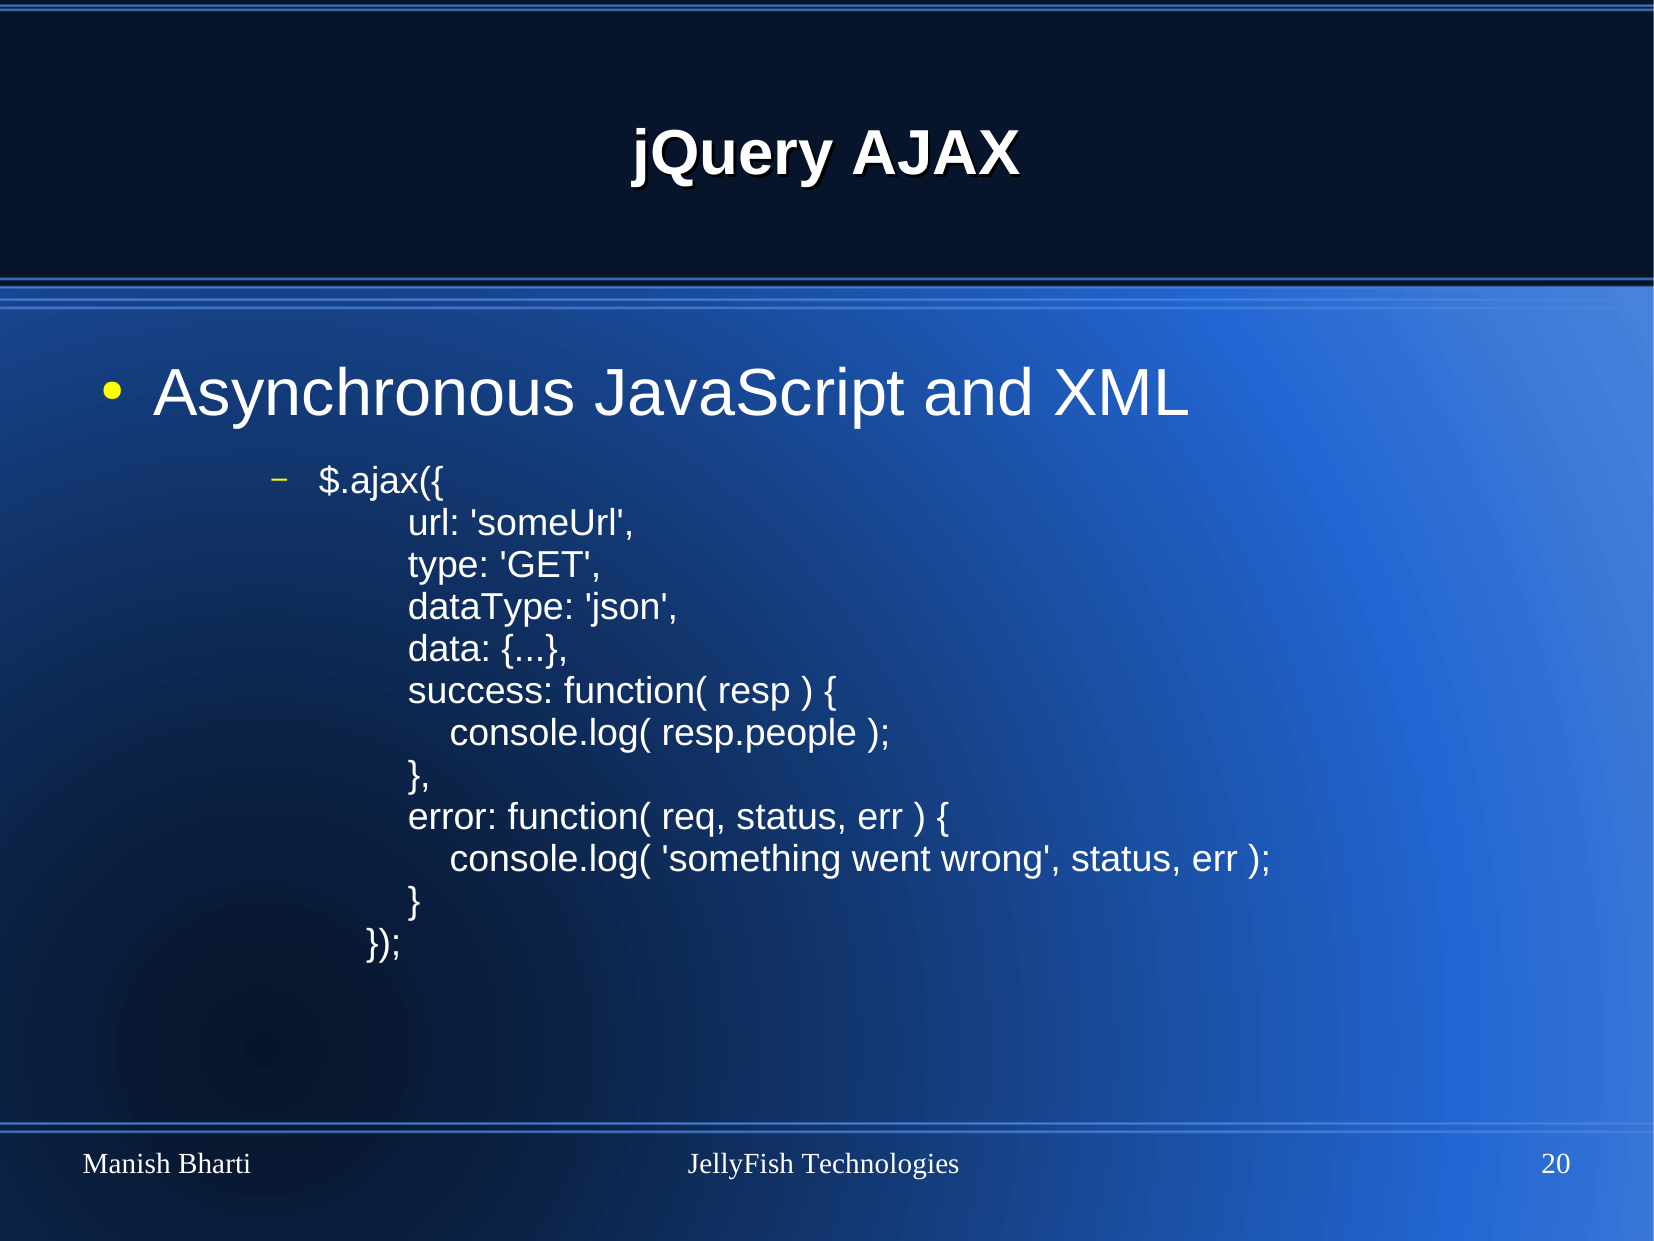

# jQuery AJAX
Asynchronous JavaScript and XML
$.ajax({
 url: 'someUrl',
 type: 'GET',
 dataType: 'json',
 data: {...},
 success: function( resp ) {
 console.log( resp.people );
 },
 error: function( req, status, err ) {
 console.log( 'something went wrong', status, err );
 }
});
Manish Bharti
JellyFish Technologies
20